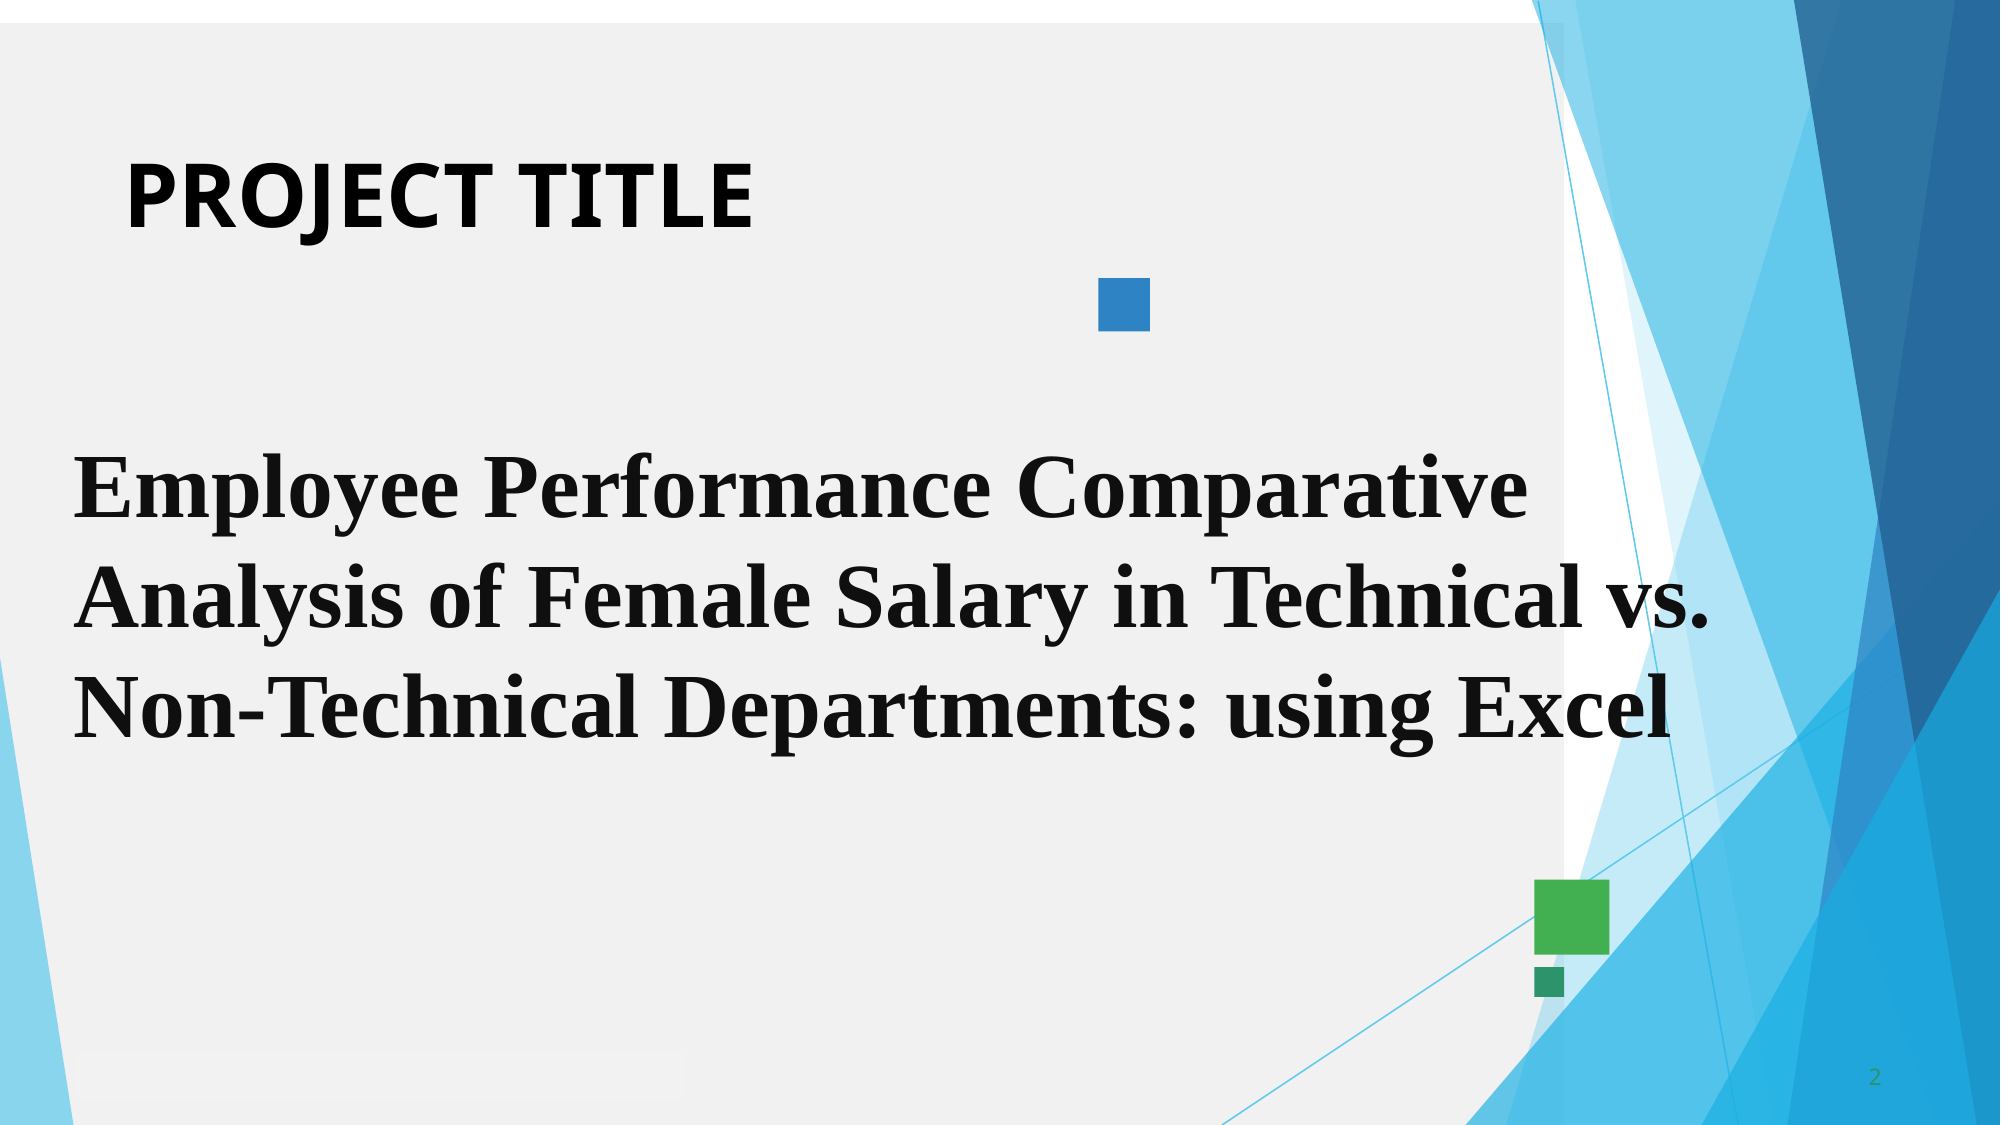

# PROJECT TITLE
Employee Performance Comparative Analysis of Female Salary in Technical vs. Non-Technical Departments: using Excel